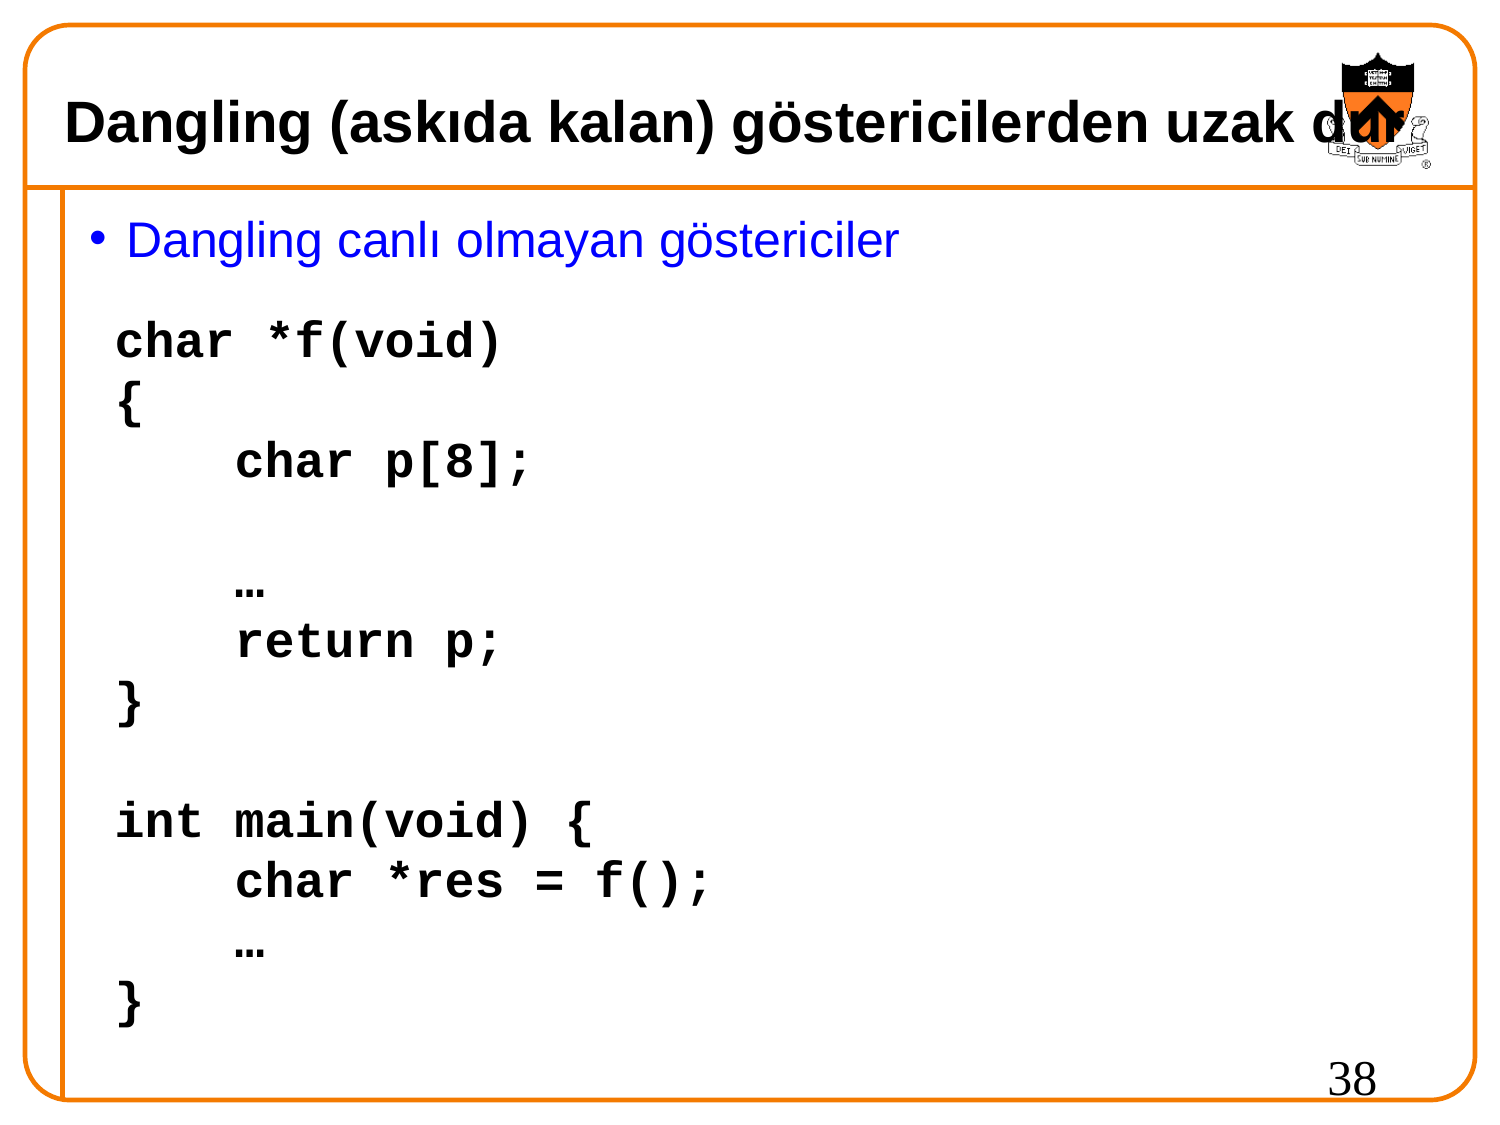

# Dangling (askıda kalan) göstericilerden uzak dur
Dangling canlı olmayan göstericiler
char *f(void)
{
 char p[8];
 …
 return p;
}
int main(void) {
 char *res = f();
 …
}
38